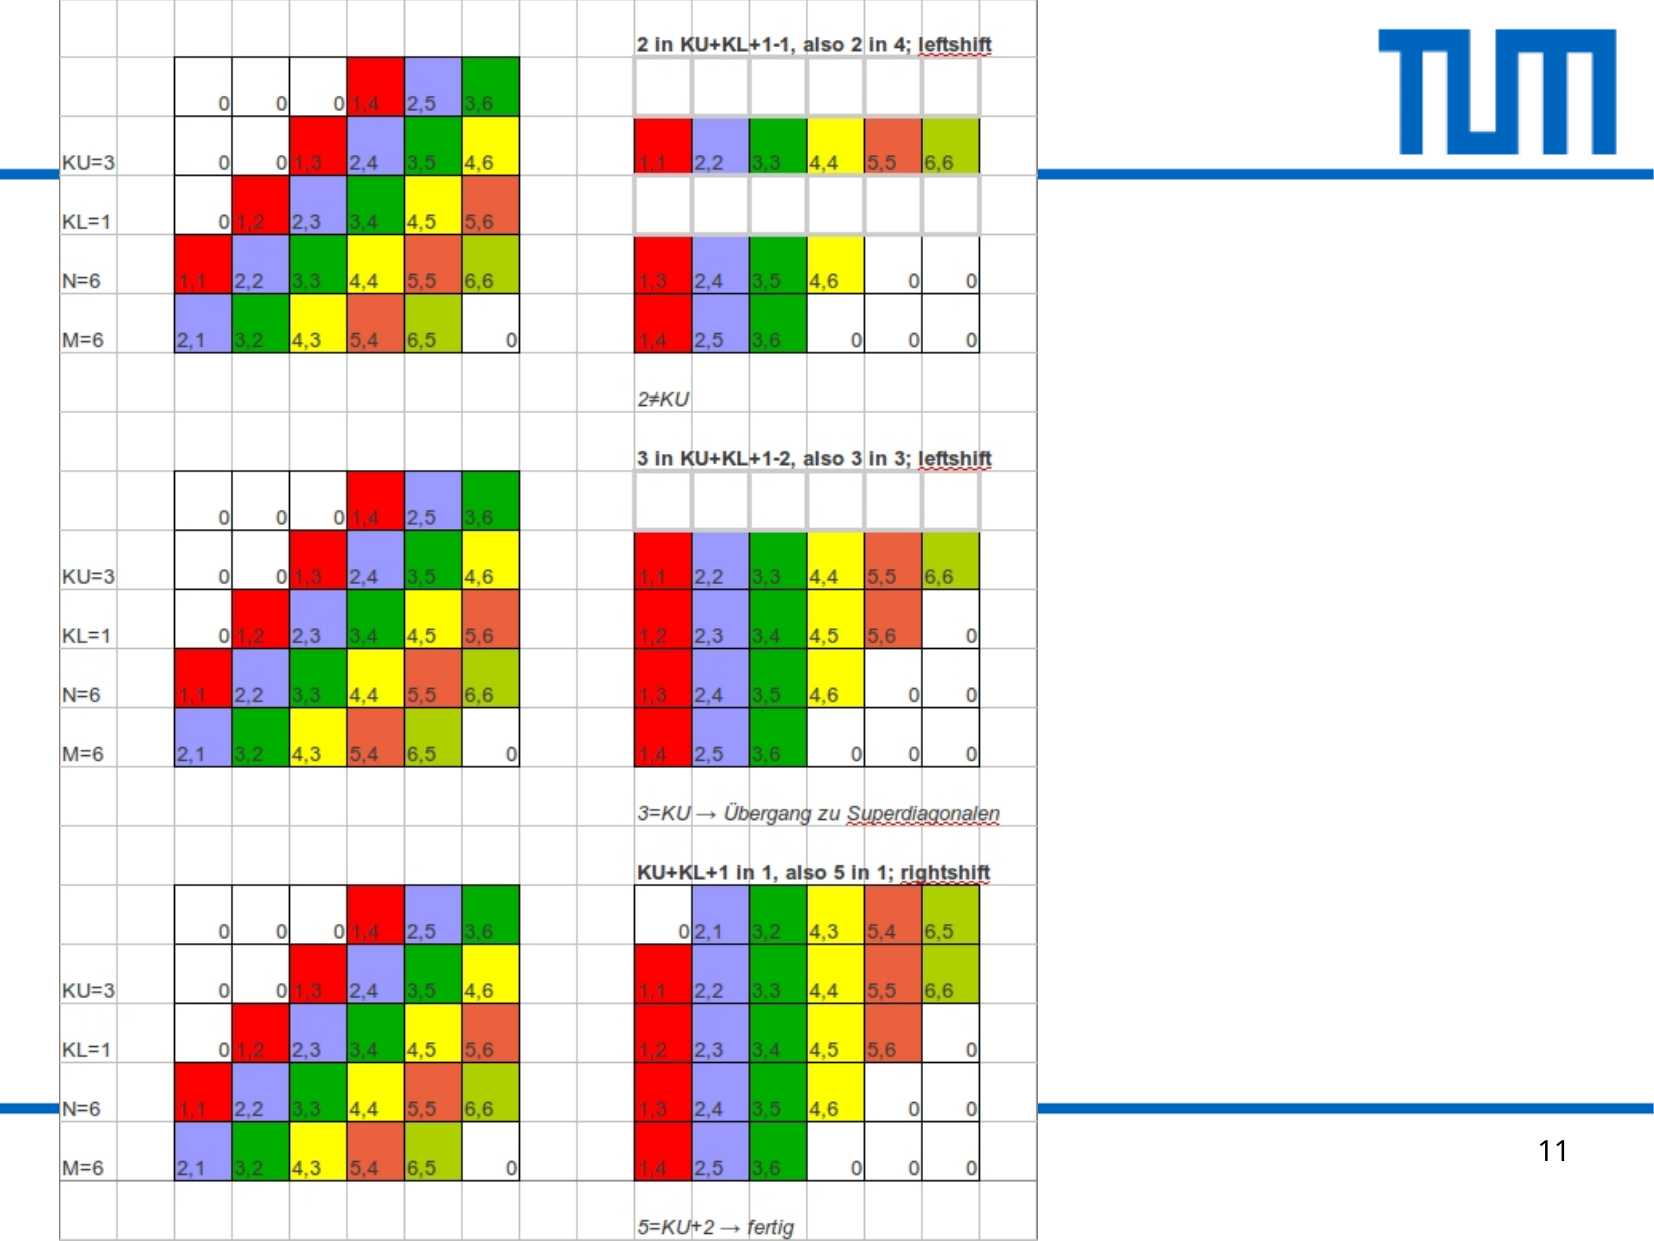

# Verfahren
14.07.2011
Orest Tarasiuk, Gruppe 07
11